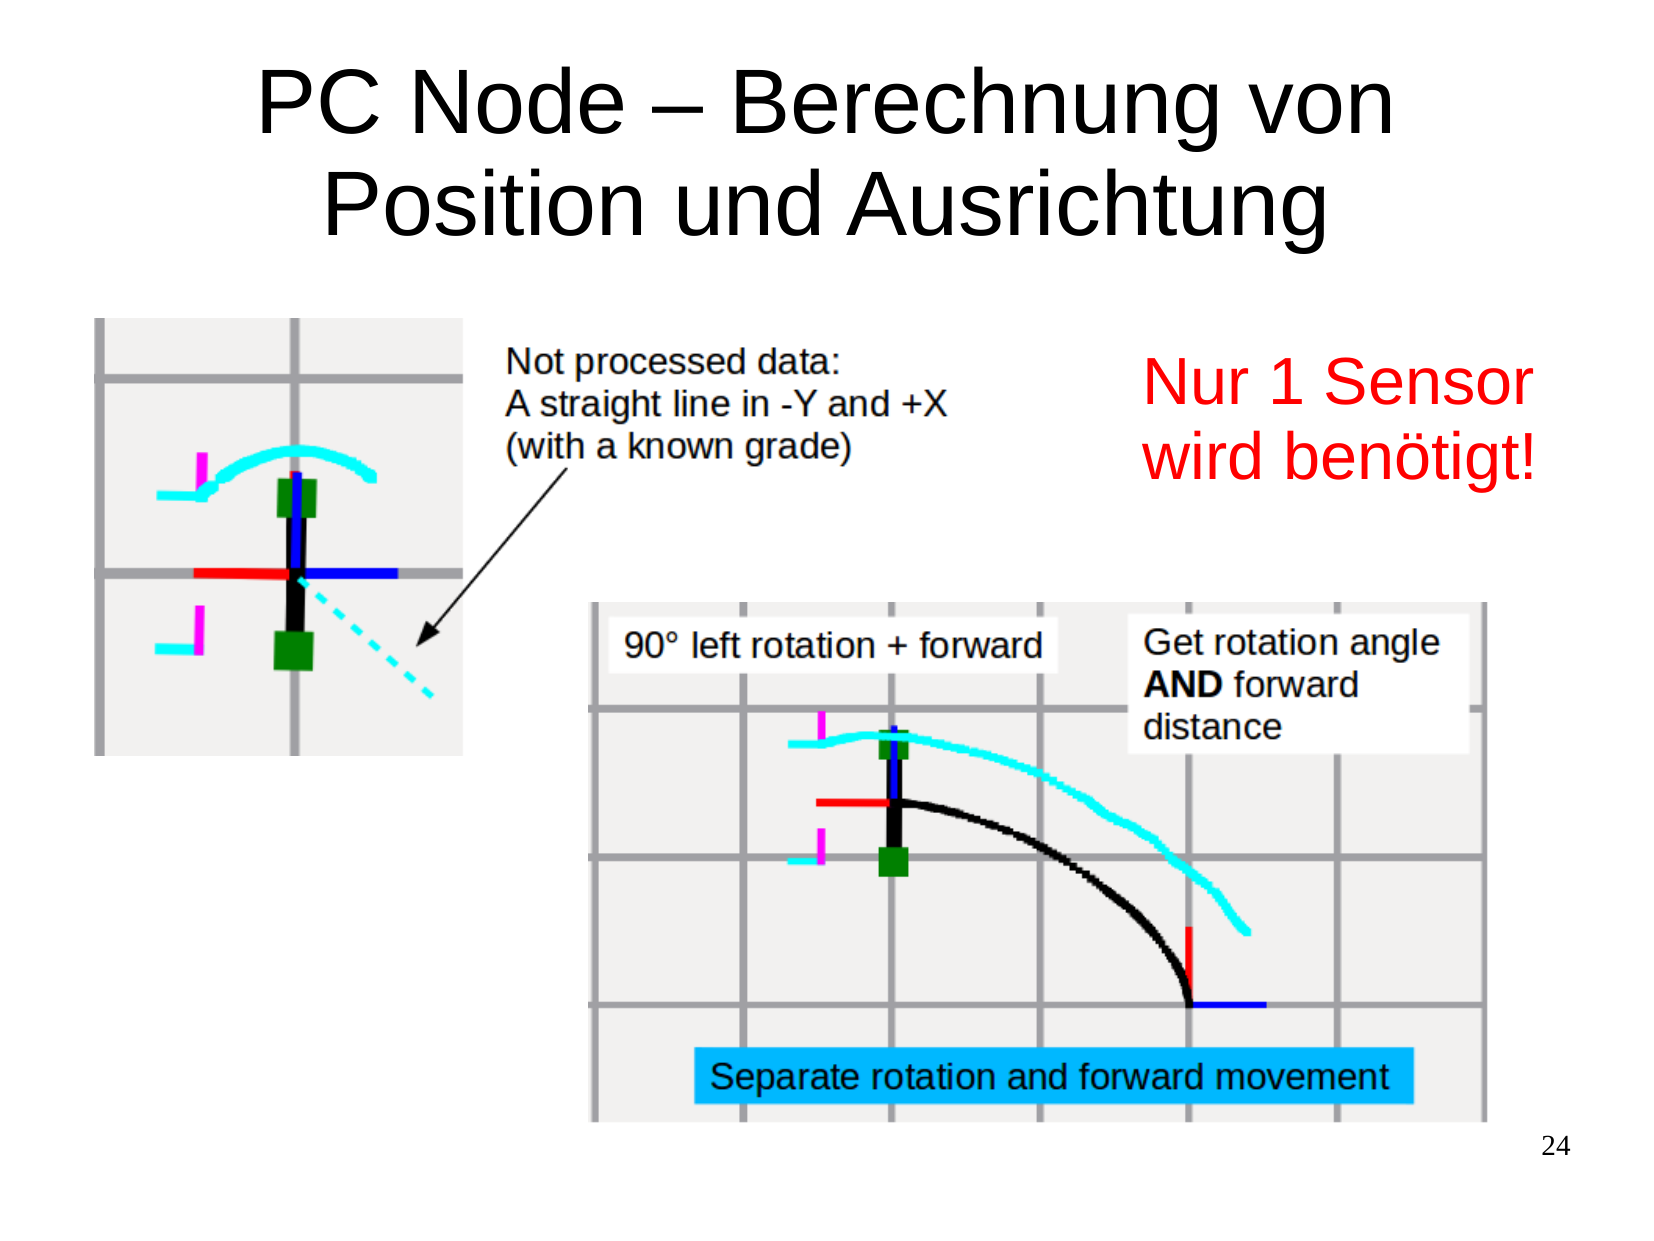

# PC Node – Berechnung von Position und Ausrichtung
Nur 1 Sensor wird benötigt!
24